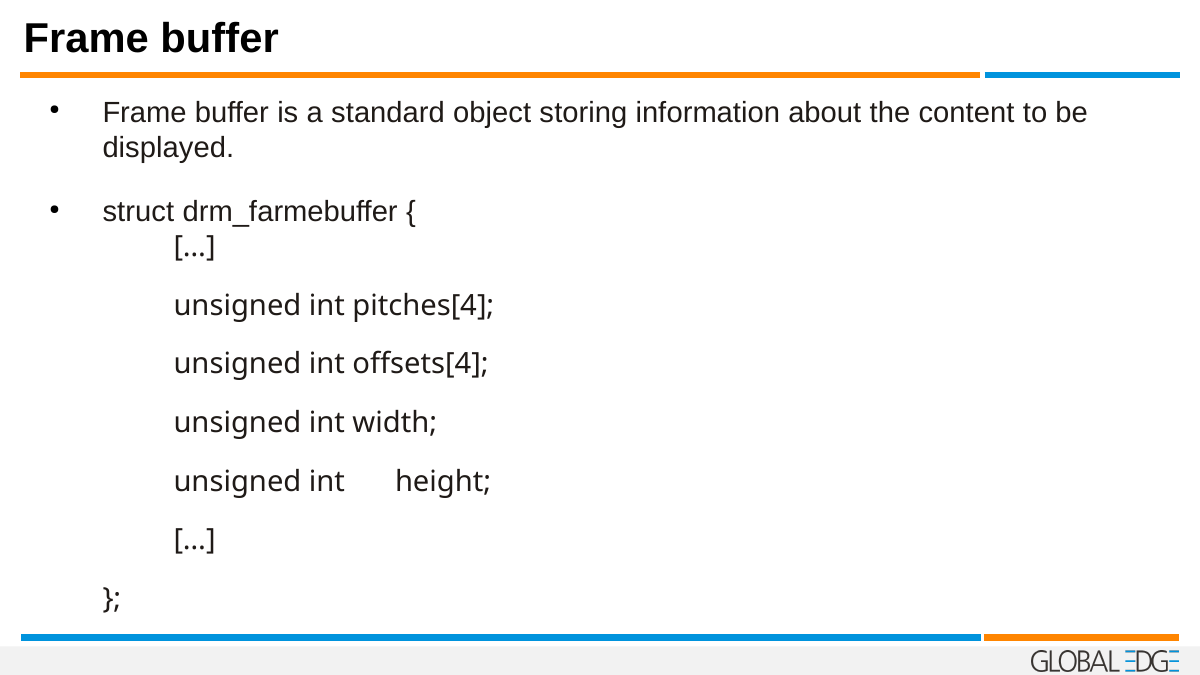

# Frame buffer
Frame buffer is a standard object storing information about the content to be displayed.
struct drm_farmebuffer {
[…]
unsigned int pitches[4];
unsigned int offsets[4];
unsigned int width;
unsigned int	height;
[…]
};